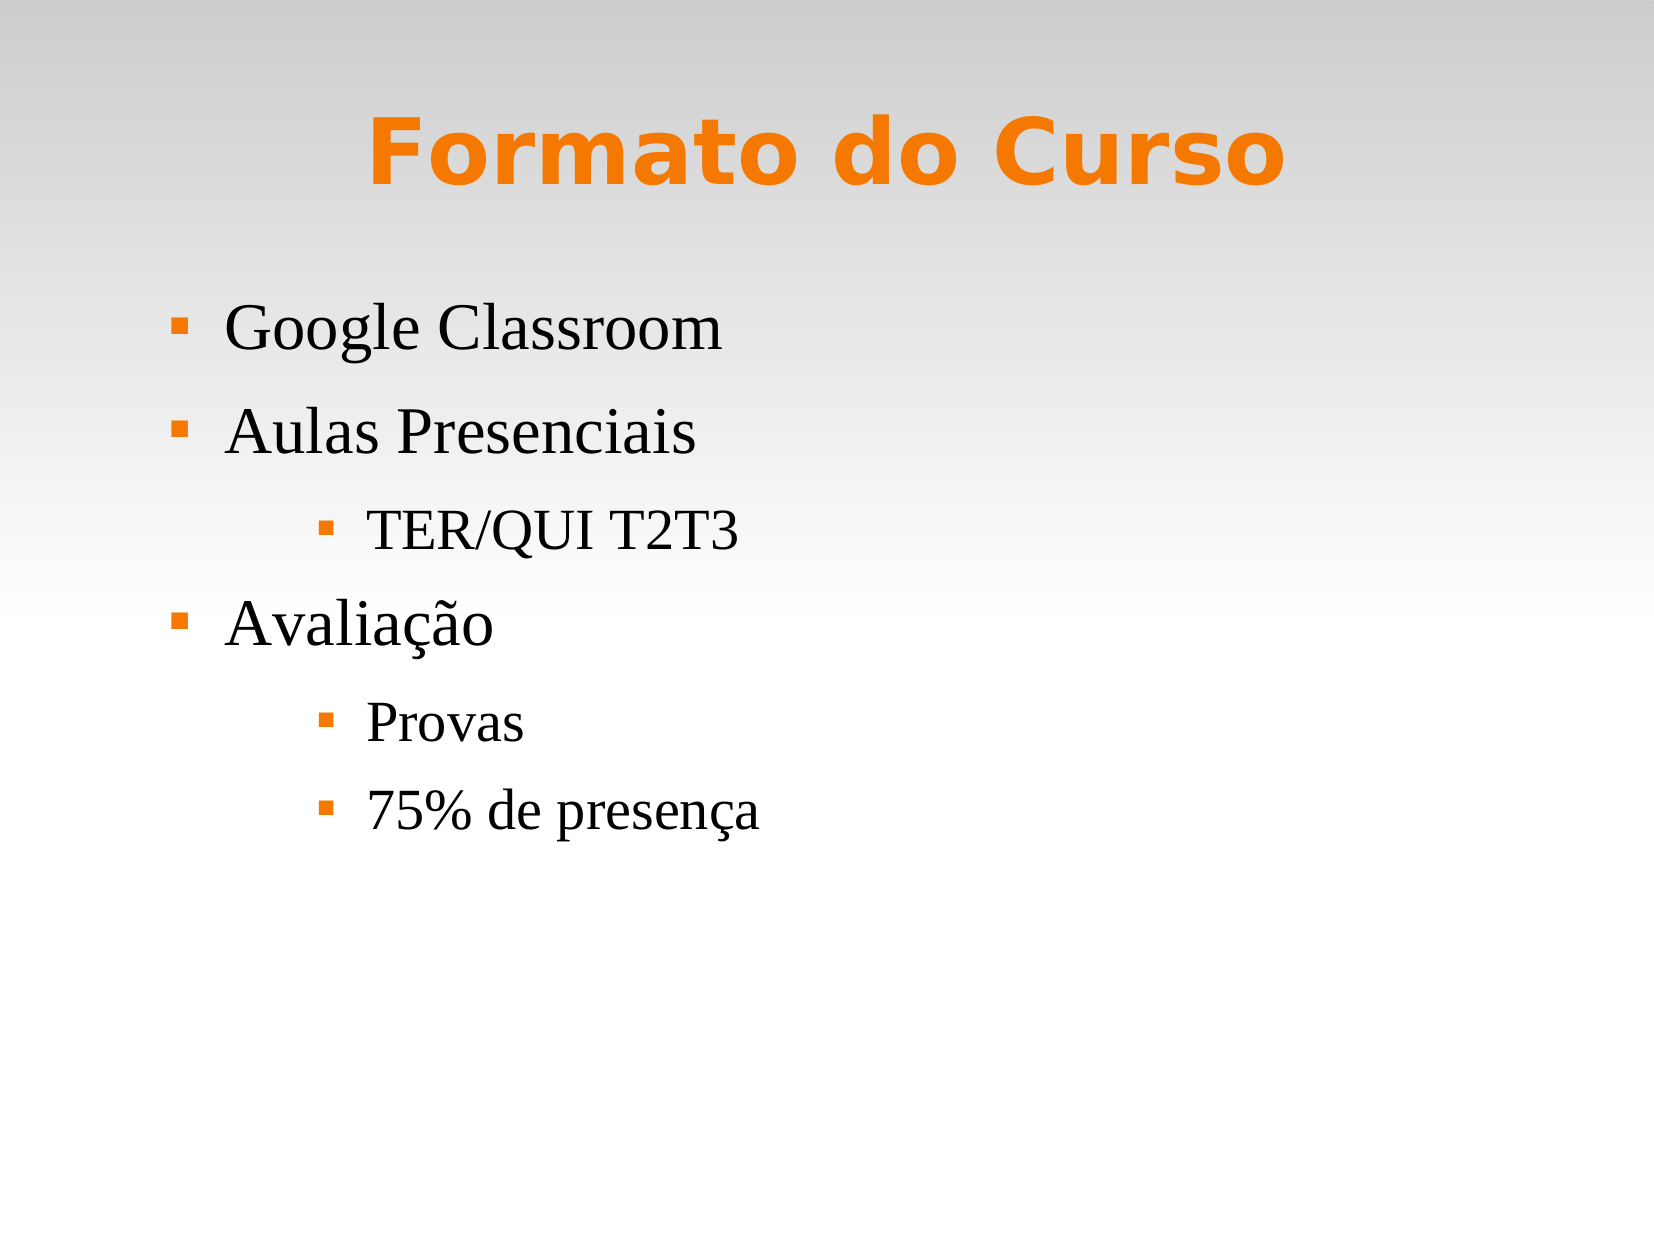

# Formato do Curso
Google Classroom
Aulas Presenciais
TER/QUI T2T3
Avaliação
Provas
75% de presença